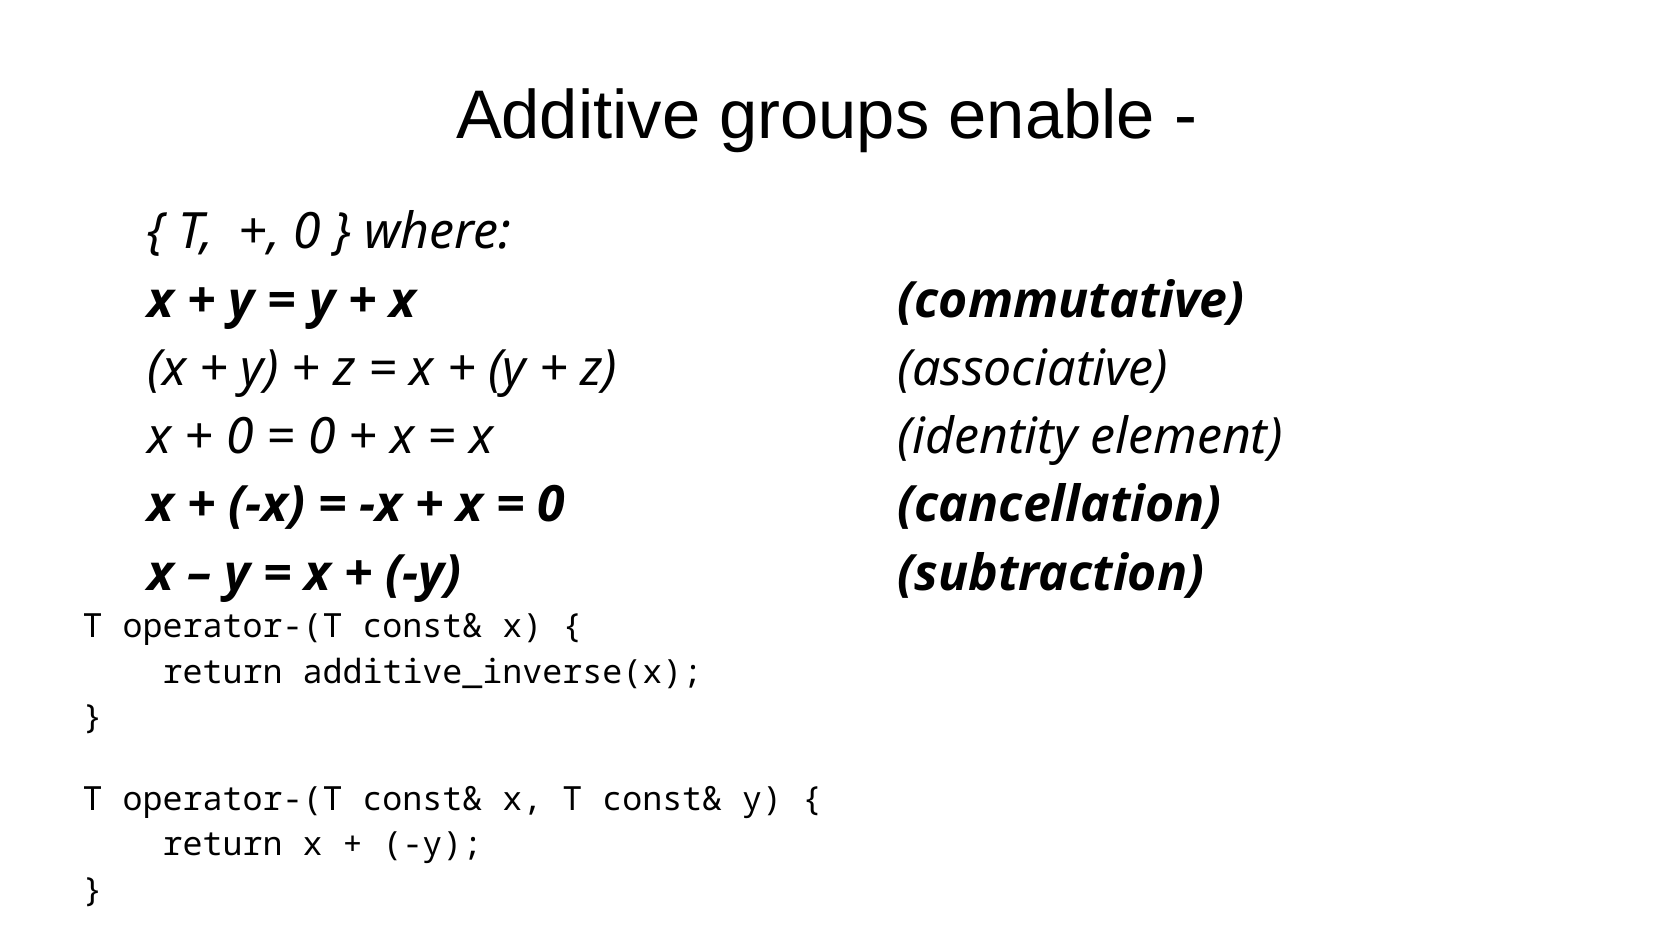

# Additive groups enable -
{ T, +, 0 } where:
x + y = y + x							(commutative)
(x + y) + z = x + (y + z)				(associative)
x + 0 = 0 + x = x						(identity element)
x + (-x) = -x + x = 0					(cancellation)
x – y = x + (-y)						(subtraction)
T operator-(T const& x) {
 return additive_inverse(x);
}
T operator-(T const& x, T const& y) {
 return x + (-y);
}